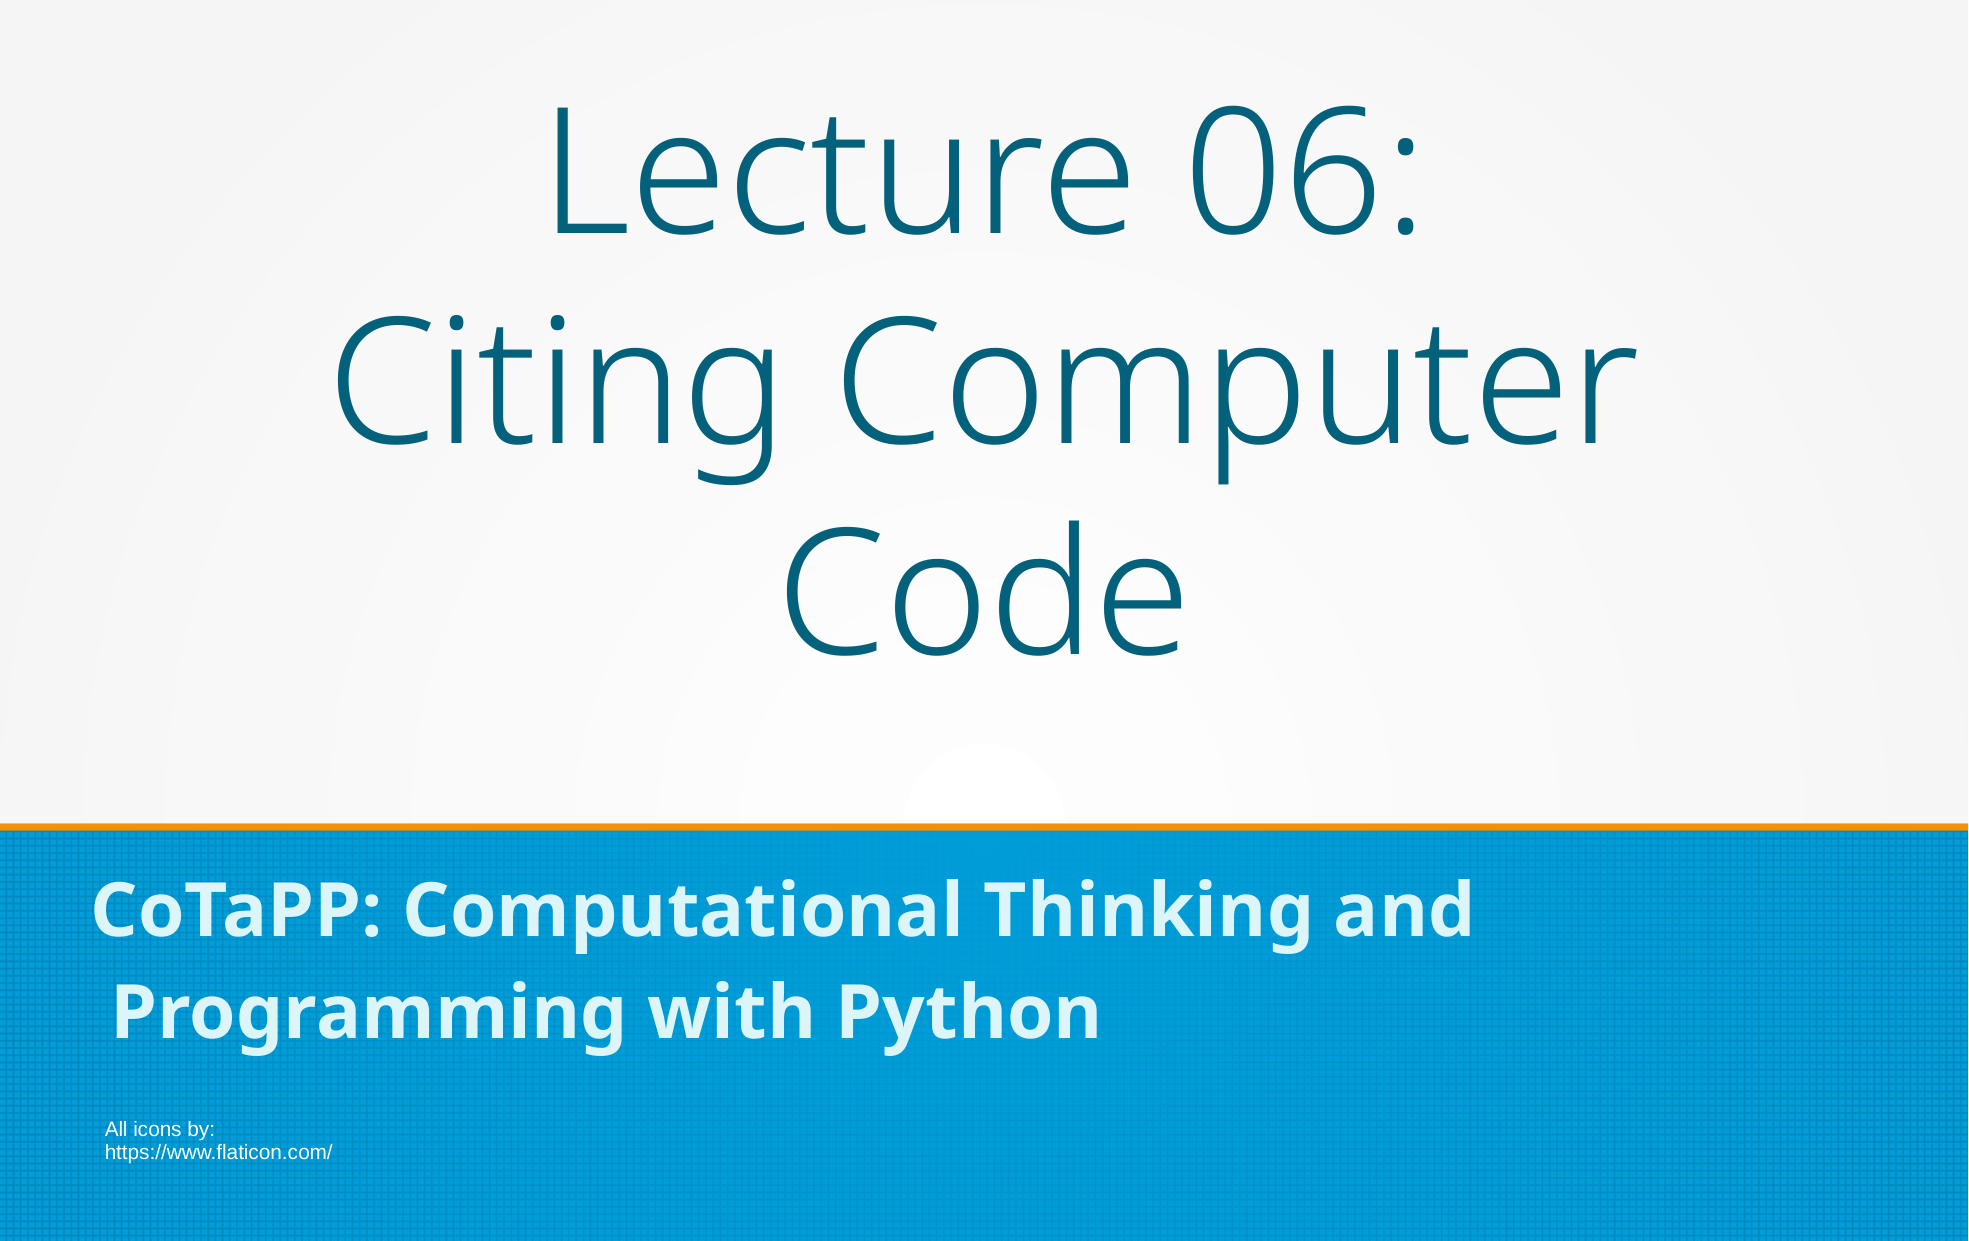

# Lecture 06: Citing Computer Code
CoTaPP: Computational Thinking and
 Programming with Python
All icons by: https://www.flaticon.com/